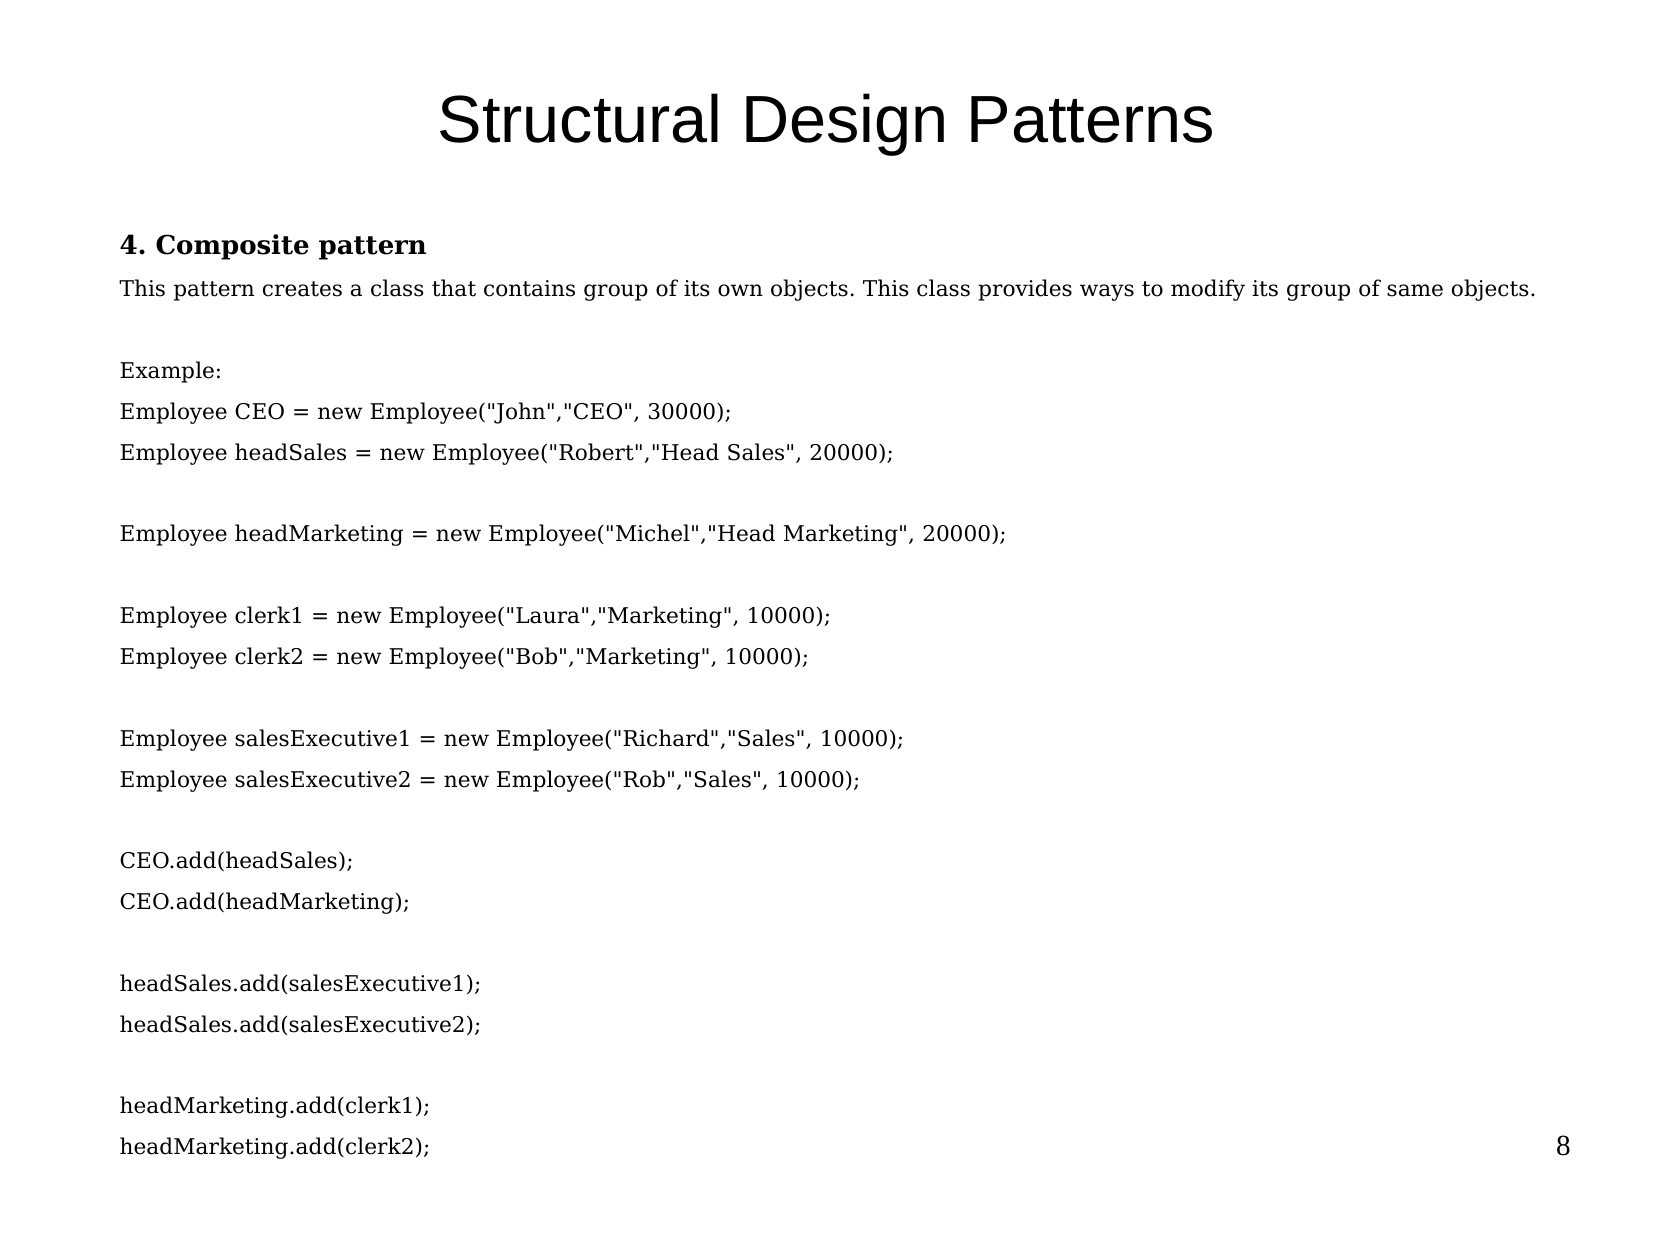

# Structural Design Patterns
4. Composite pattern
This pattern creates a class that contains group of its own objects. This class provides ways to modify its group of same objects.
Example:
Employee CEO = new Employee("John","CEO", 30000);
Employee headSales = new Employee("Robert","Head Sales", 20000);
Employee headMarketing = new Employee("Michel","Head Marketing", 20000);
Employee clerk1 = new Employee("Laura","Marketing", 10000);
Employee clerk2 = new Employee("Bob","Marketing", 10000);
Employee salesExecutive1 = new Employee("Richard","Sales", 10000);
Employee salesExecutive2 = new Employee("Rob","Sales", 10000);
CEO.add(headSales);
CEO.add(headMarketing);
headSales.add(salesExecutive1);
headSales.add(salesExecutive2);
headMarketing.add(clerk1);
headMarketing.add(clerk2);
8